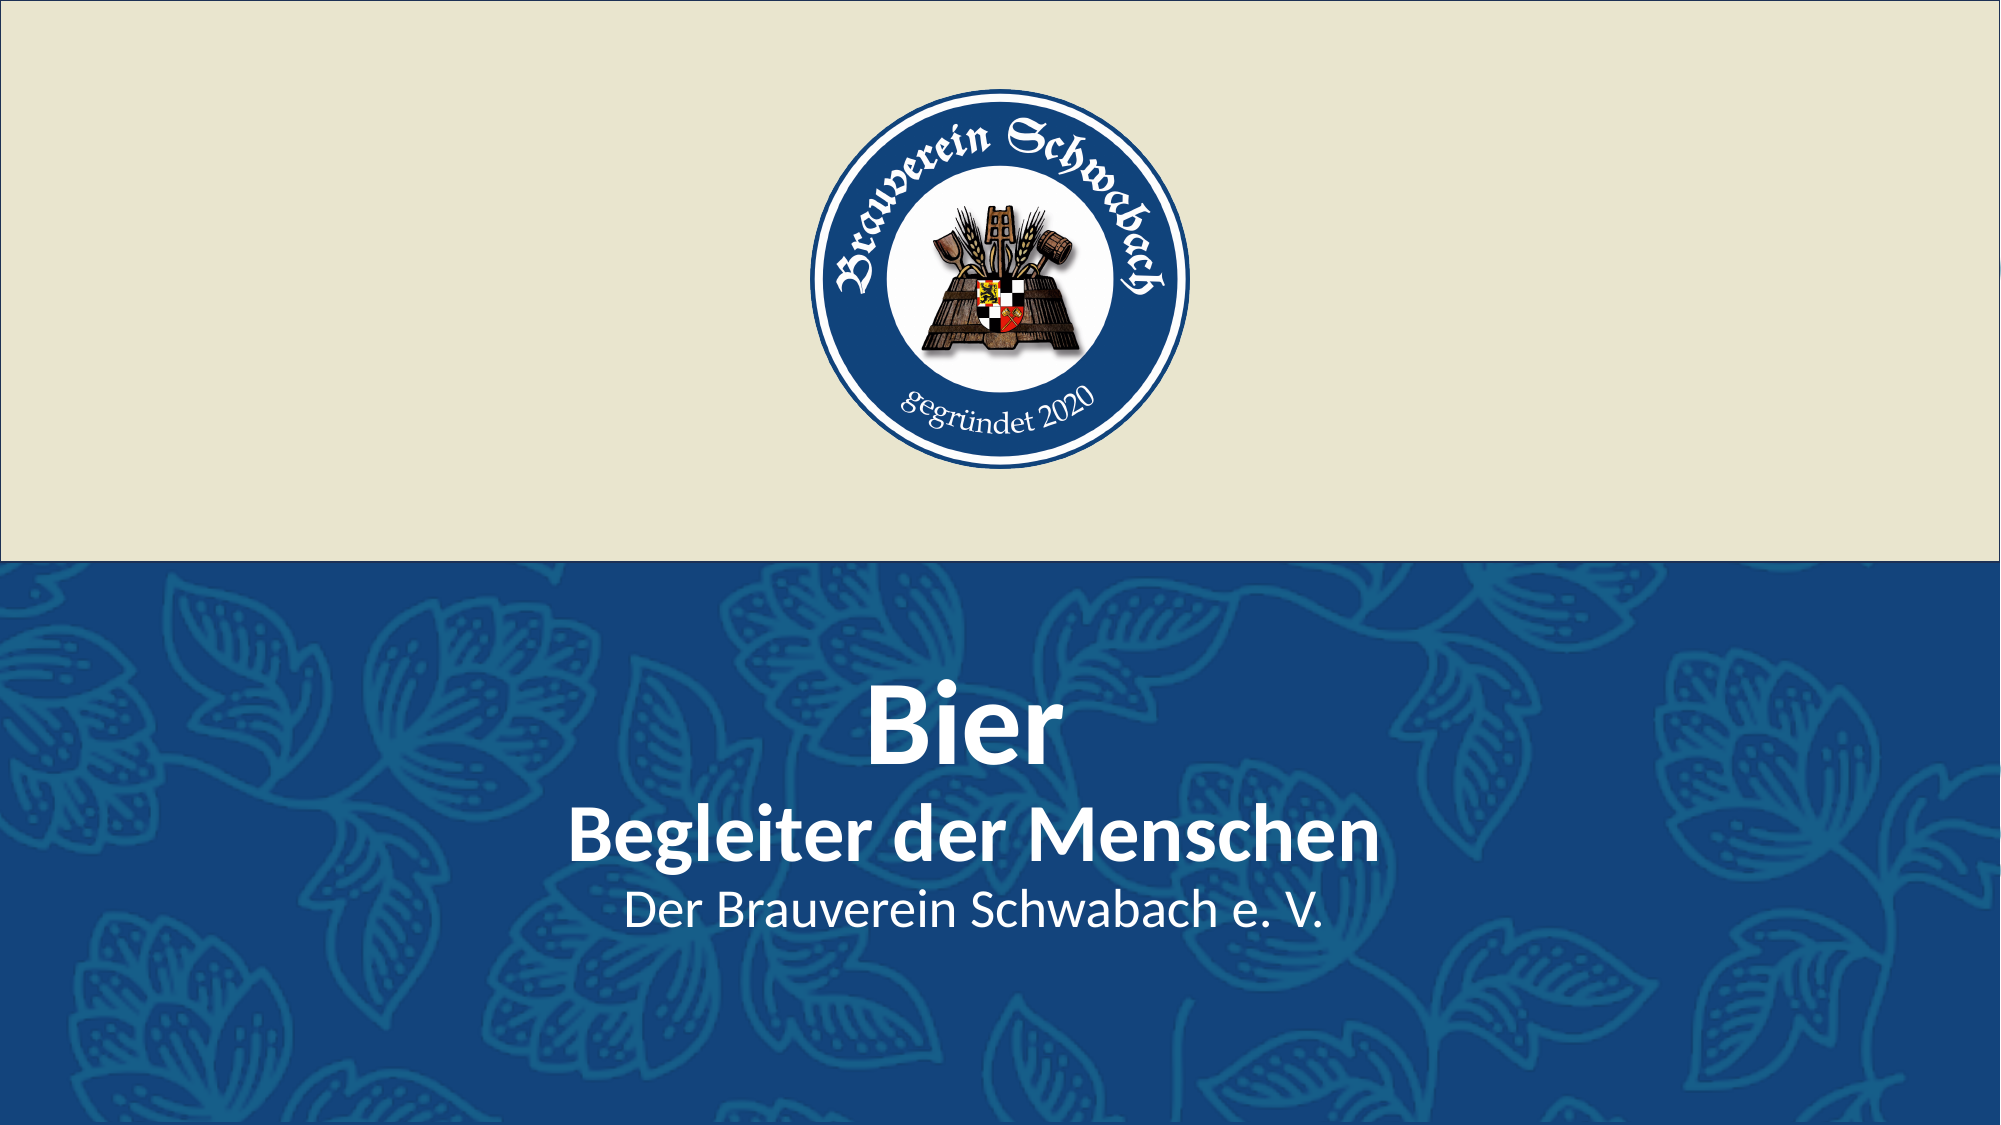

# Bier Begleiter der Menschen Der Brauverein Schwabach e. V.